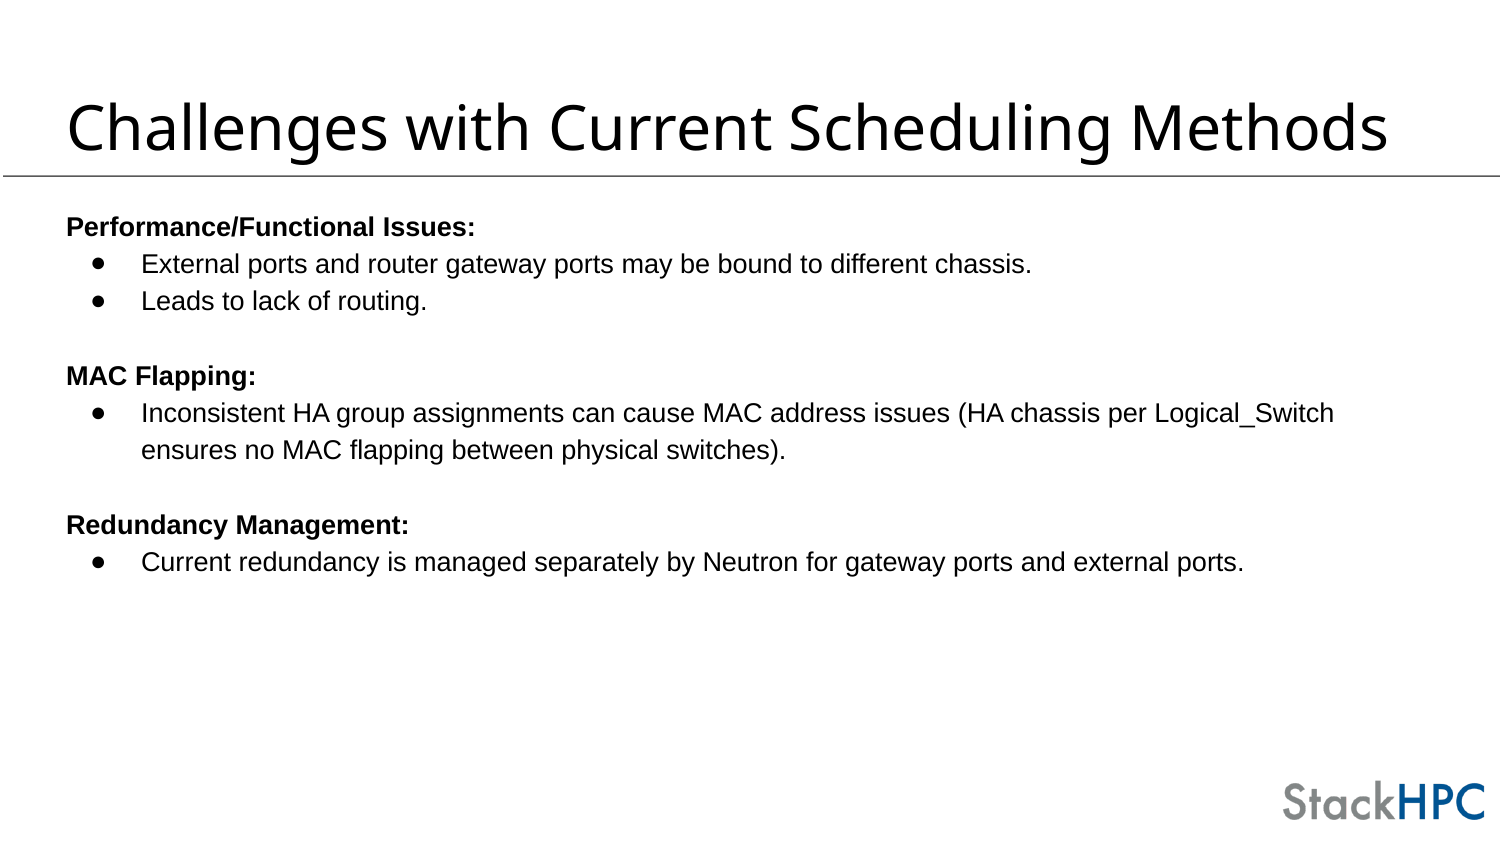

# Challenges with Current Scheduling Methods
Performance/Functional Issues:
External ports and router gateway ports may be bound to different chassis.
Leads to lack of routing.
MAC Flapping:
Inconsistent HA group assignments can cause MAC address issues (HA chassis per Logical_Switch ensures no MAC flapping between physical switches).
Redundancy Management:
Current redundancy is managed separately by Neutron for gateway ports and external ports.